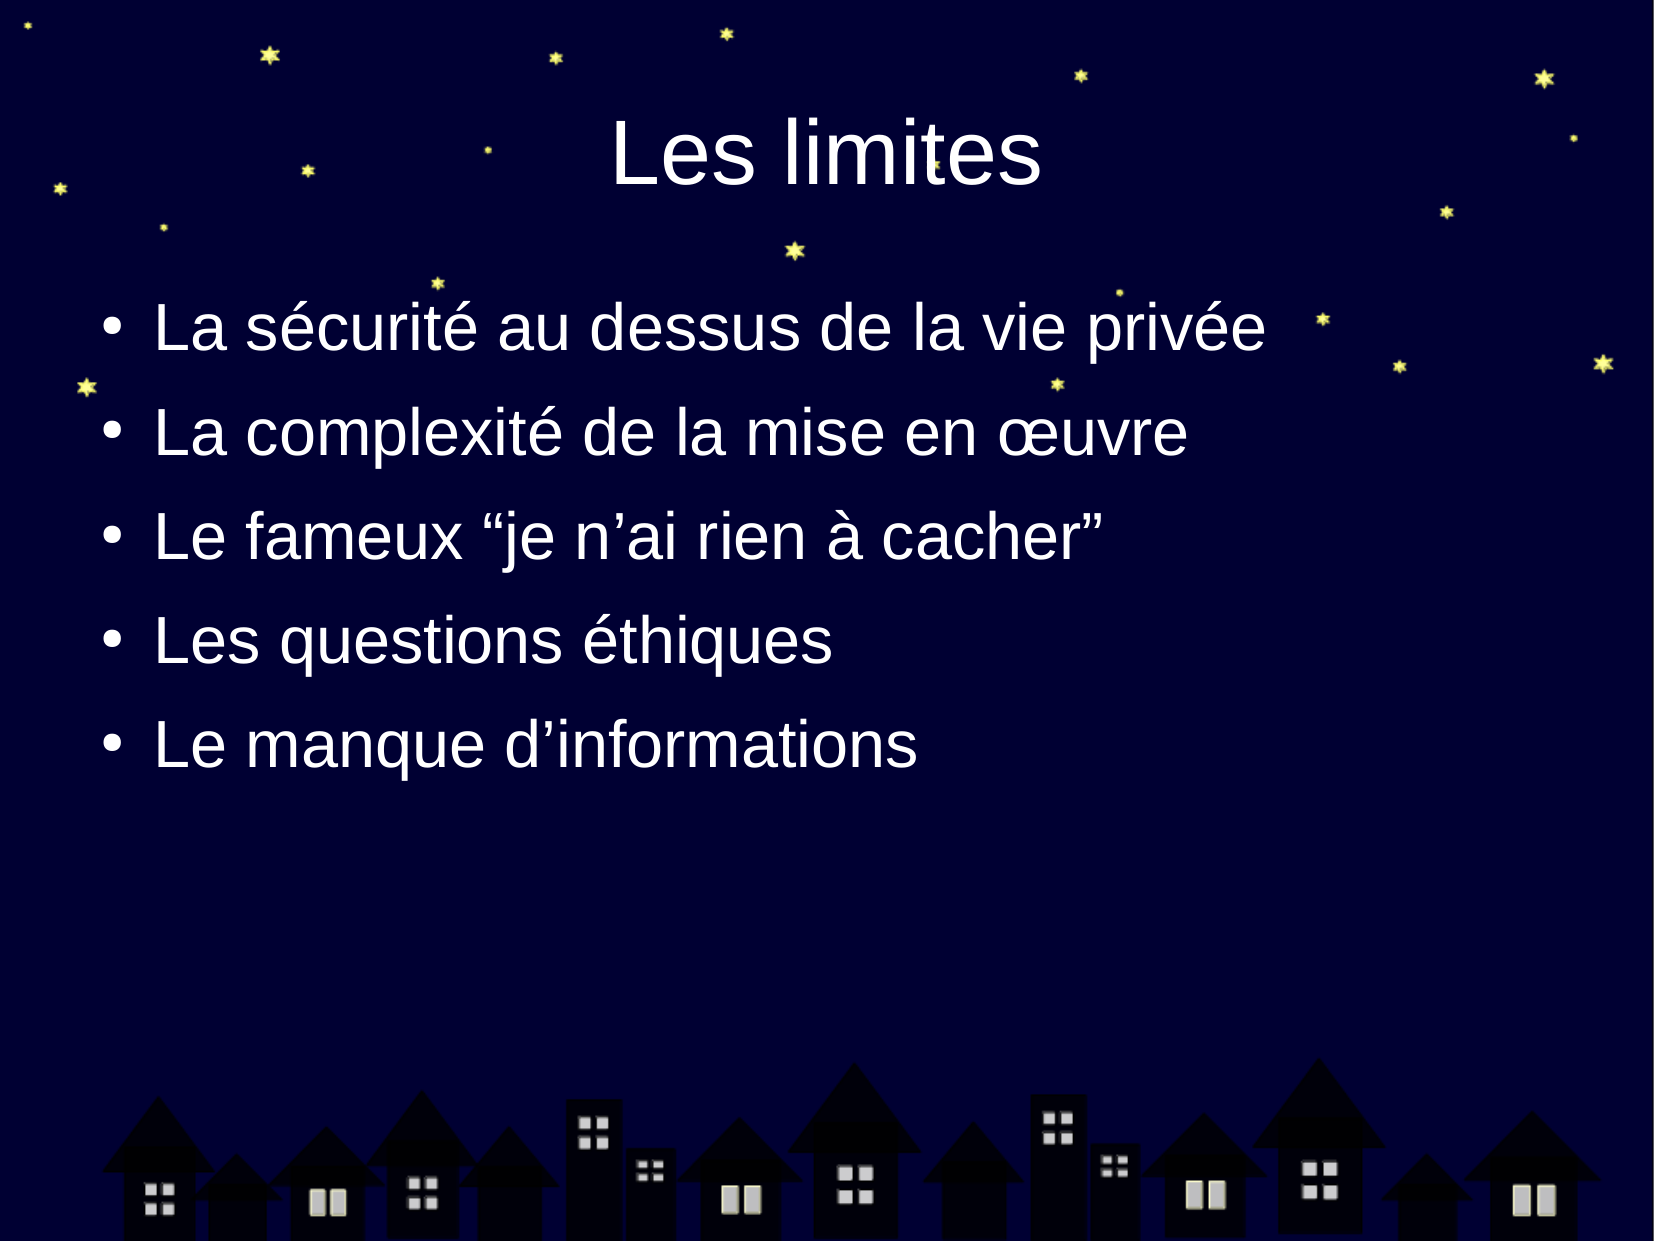

# Les limites
La sécurité au dessus de la vie privée
La complexité de la mise en œuvre
Le fameux “je n’ai rien à cacher”
Les questions éthiques
Le manque d’informations